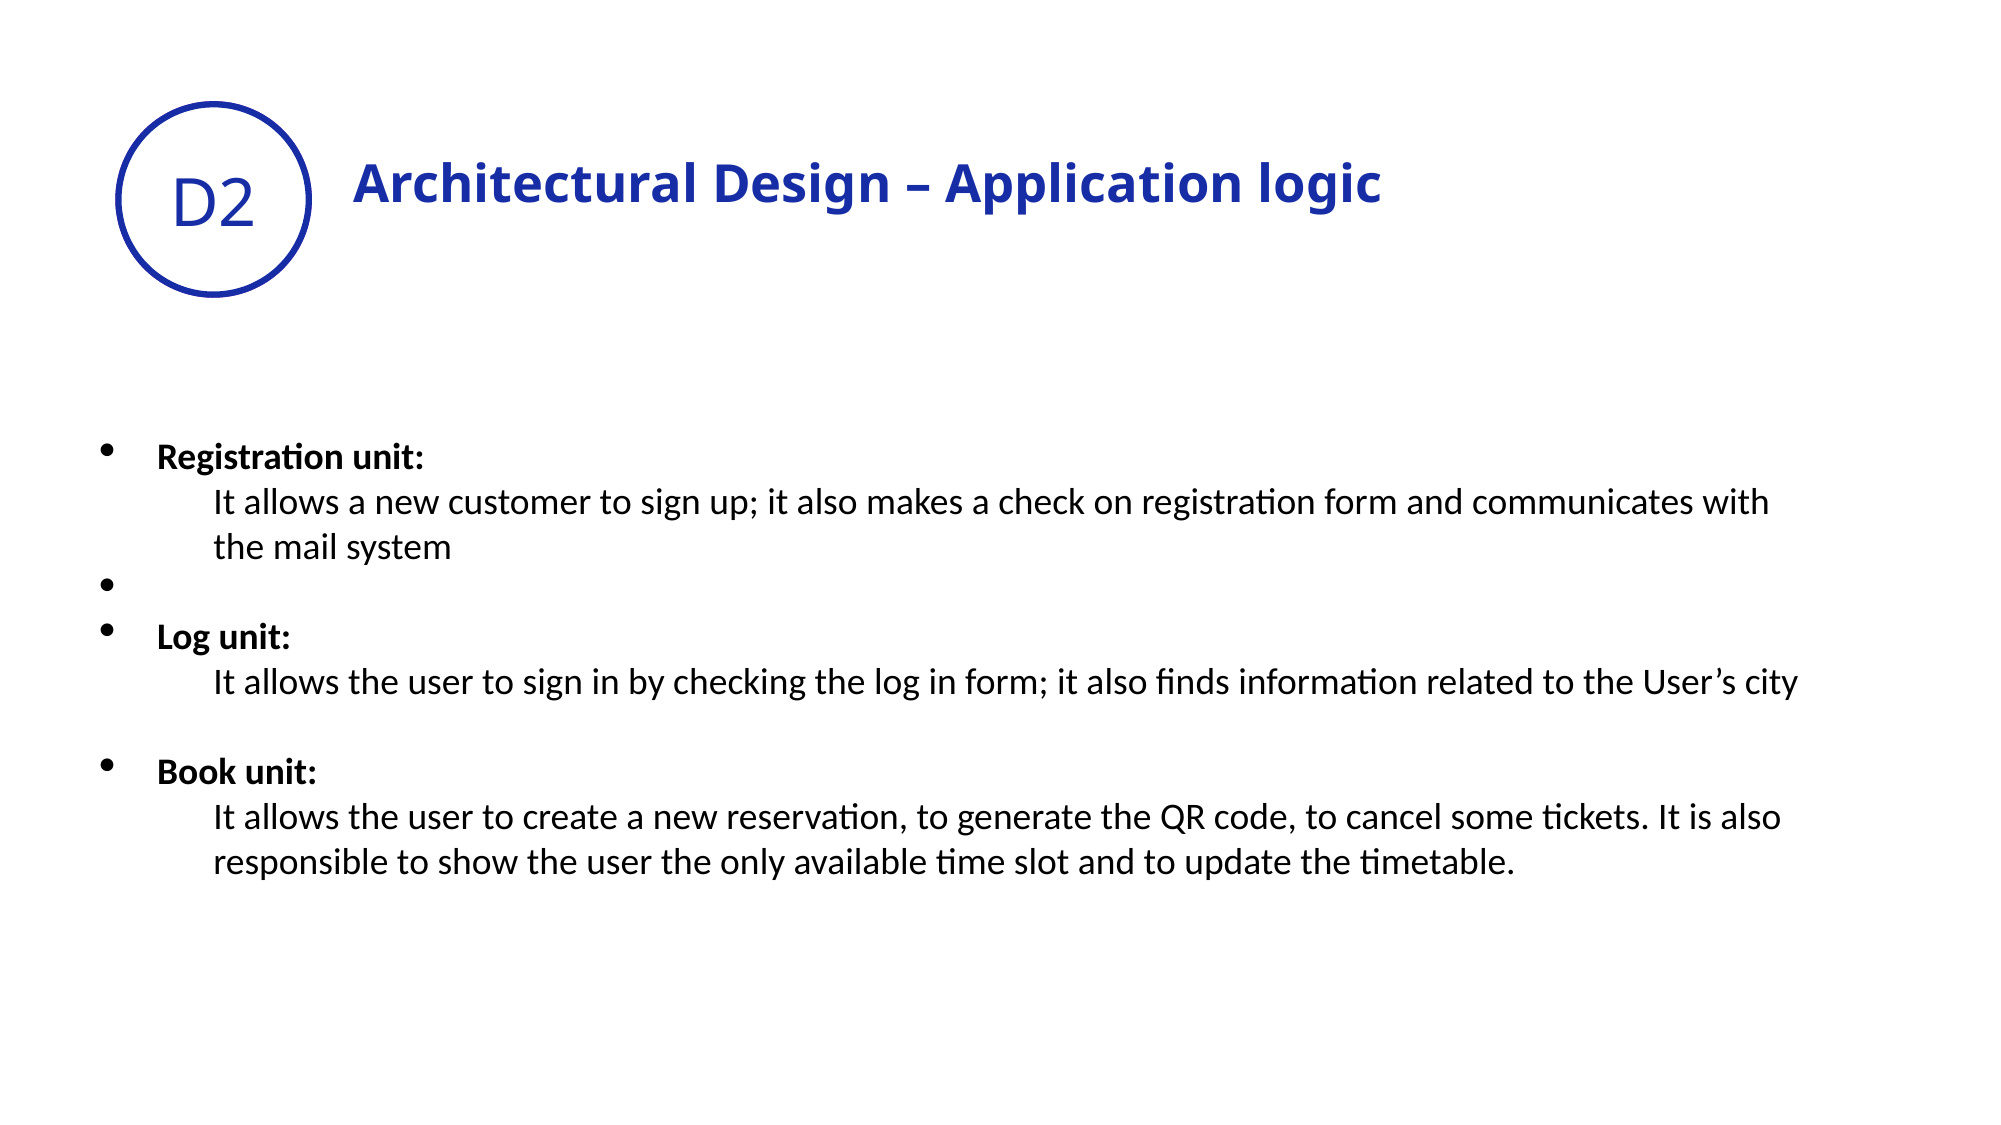

D1
D2
# Architectural Design – Application logic
Registration unit:
It allows a new customer to sign up; it also makes a check on registration form and communicates with the mail system
Log unit:
It allows the user to sign in by checking the log in form; it also finds information related to the User’s city
Book unit:
It allows the user to create a new reservation, to generate the QR code, to cancel some tickets. It is also responsible to show the user the only available time slot and to update the timetable.